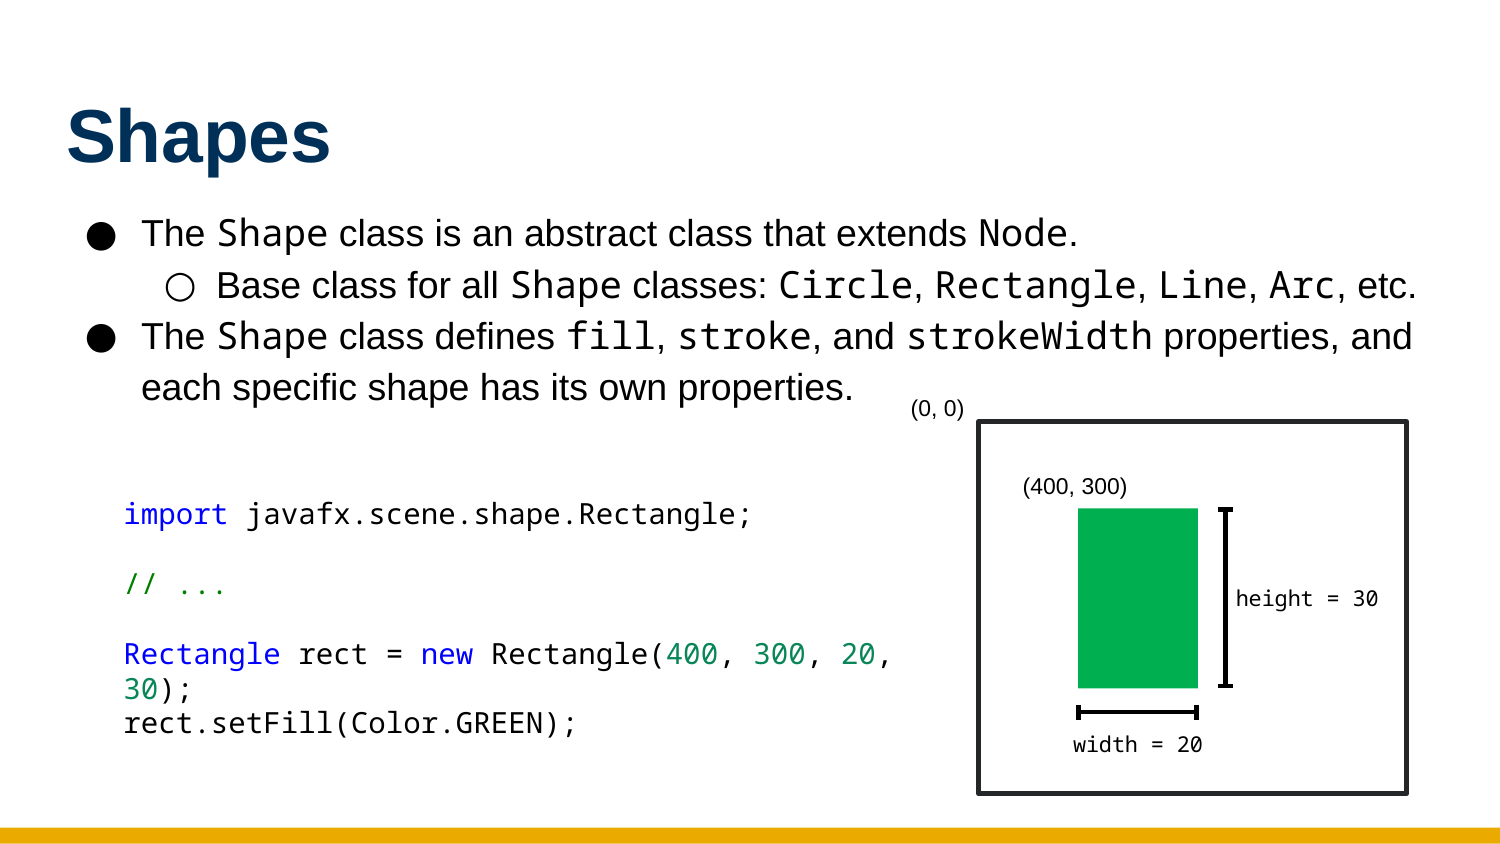

# Shapes
The Shape class is an abstract class that extends Node.
Base class for all Shape classes: Circle, Rectangle, Line, Arc, etc.
The Shape class defines fill, stroke, and strokeWidth properties, and each specific shape has its own properties.
(0, 0)
(400, 300)
height = 30
width = 20
import javafx.scene.shape.Rectangle;
// ...
Rectangle rect = new Rectangle(400, 300, 20, 30);
rect.setFill(Color.GREEN);